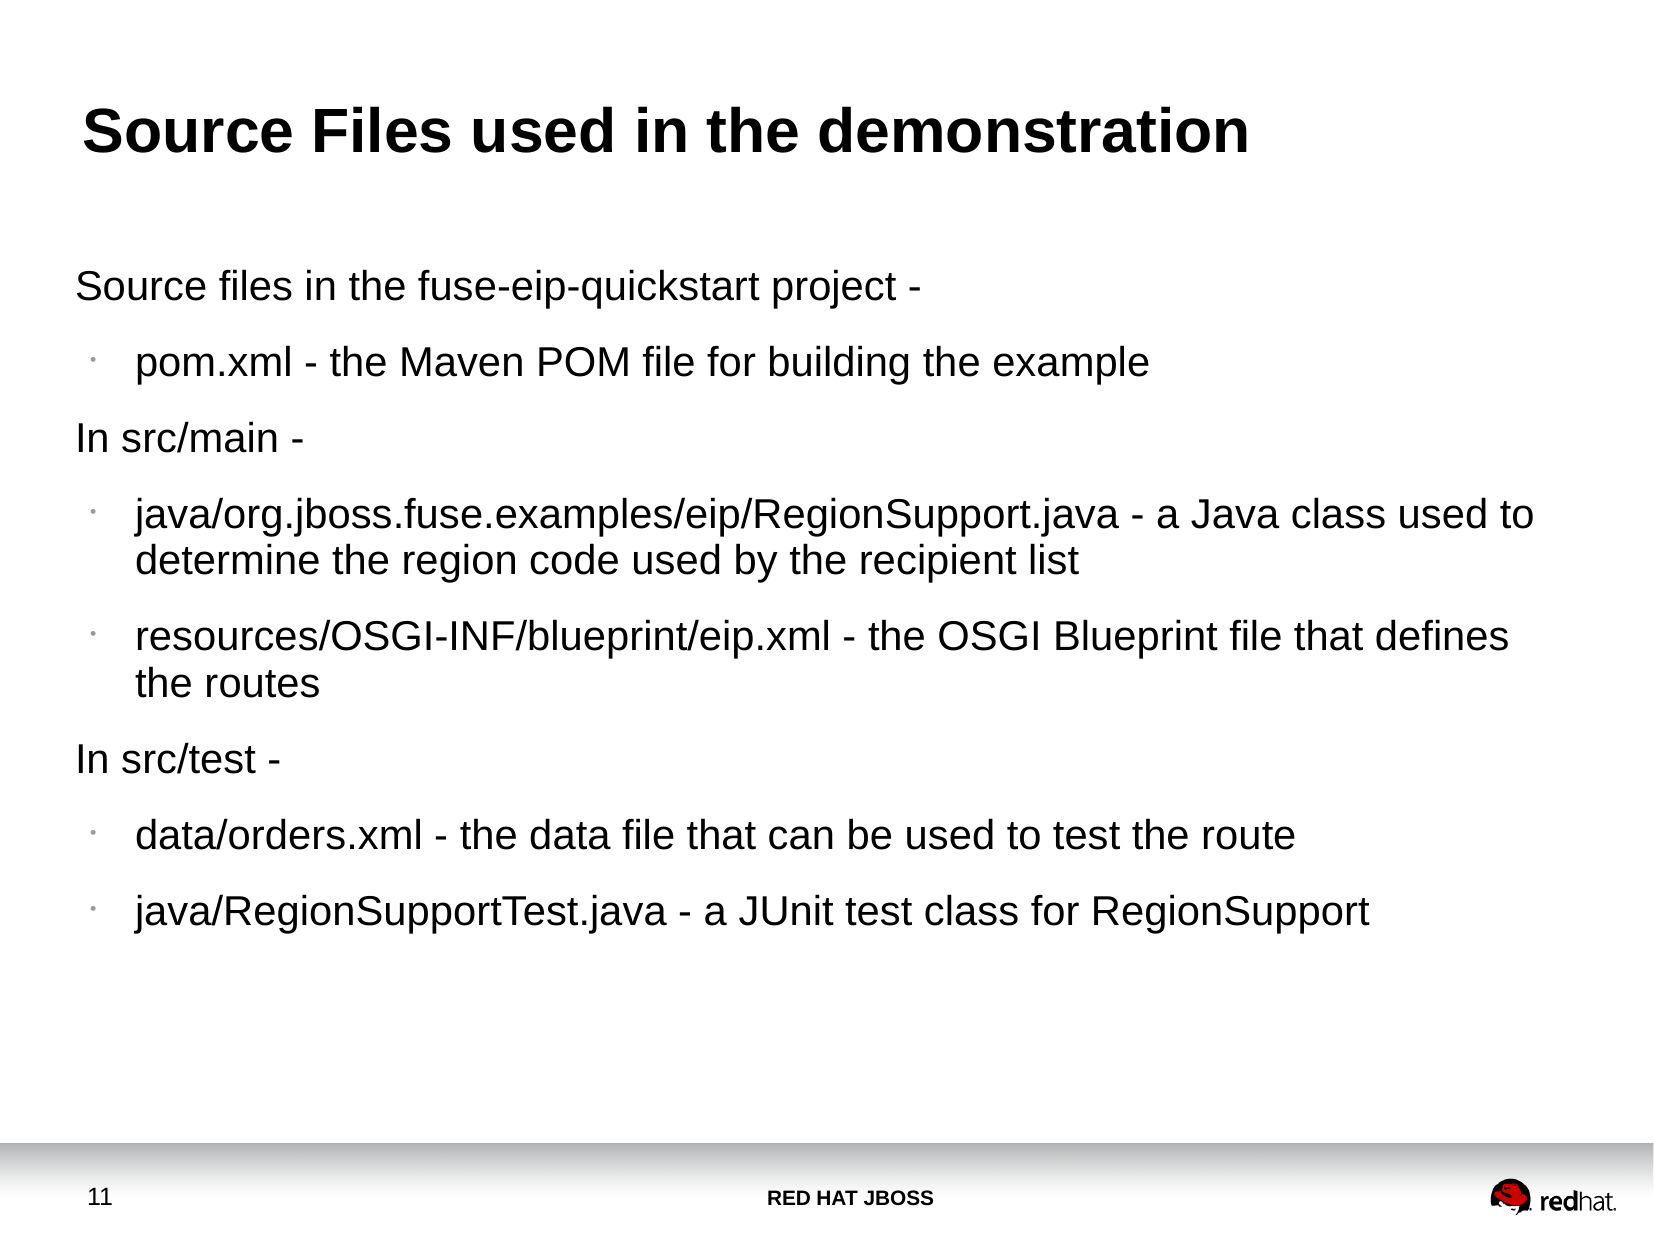

# Source Files used in the demonstration
Source files in the fuse-eip-quickstart project -
pom.xml - the Maven POM file for building the example
In src/main -
java/org.jboss.fuse.examples/eip/RegionSupport.java - a Java class used to determine the region code used by the recipient list
resources/OSGI-INF/blueprint/eip.xml - the OSGI Blueprint file that defines the routes
In src/test -
data/orders.xml - the data file that can be used to test the route
java/RegionSupportTest.java - a JUnit test class for RegionSupport